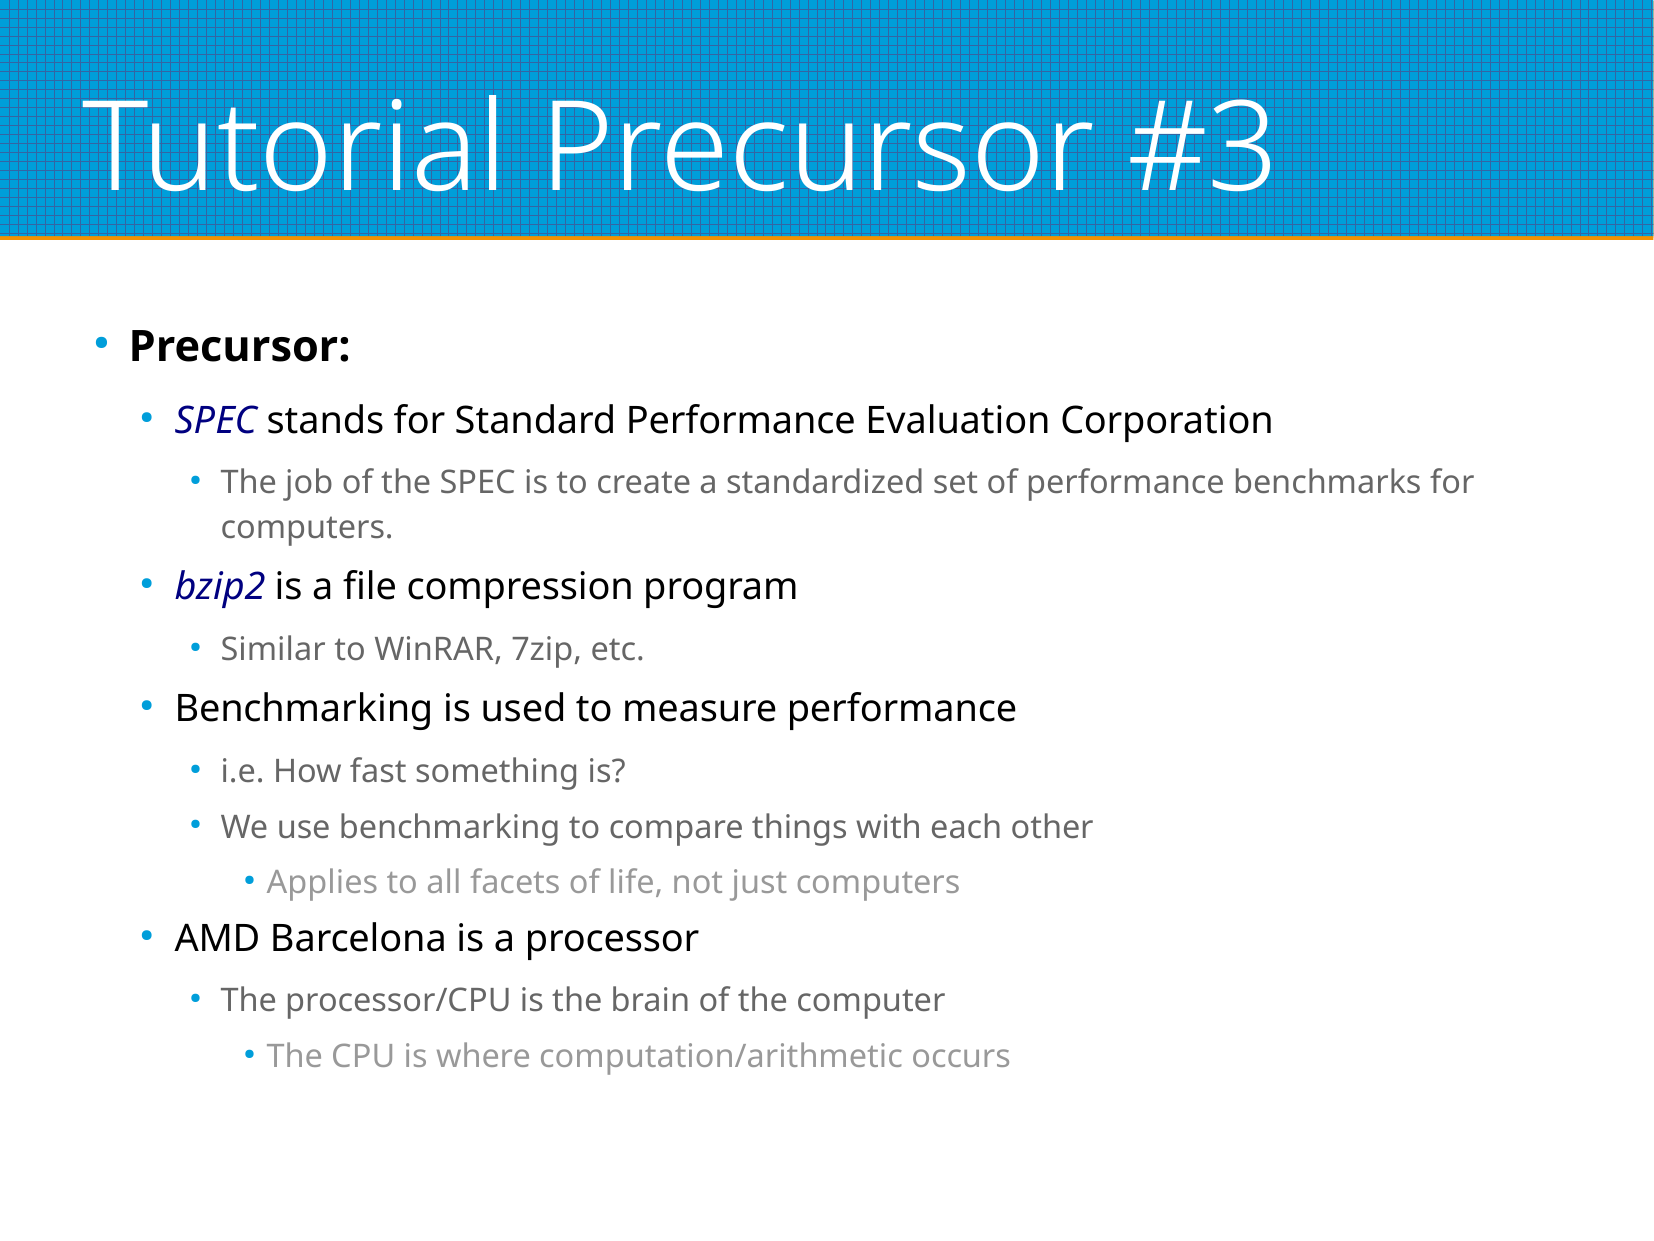

# Tutorial Precursor #3
Precursor:
SPEC stands for Standard Performance Evaluation Corporation
The job of the SPEC is to create a standardized set of performance benchmarks for computers.
bzip2 is a file compression program
Similar to WinRAR, 7zip, etc.
Benchmarking is used to measure performance
i.e. How fast something is?
We use benchmarking to compare things with each other
Applies to all facets of life, not just computers
AMD Barcelona is a processor
The processor/CPU is the brain of the computer
The CPU is where computation/arithmetic occurs